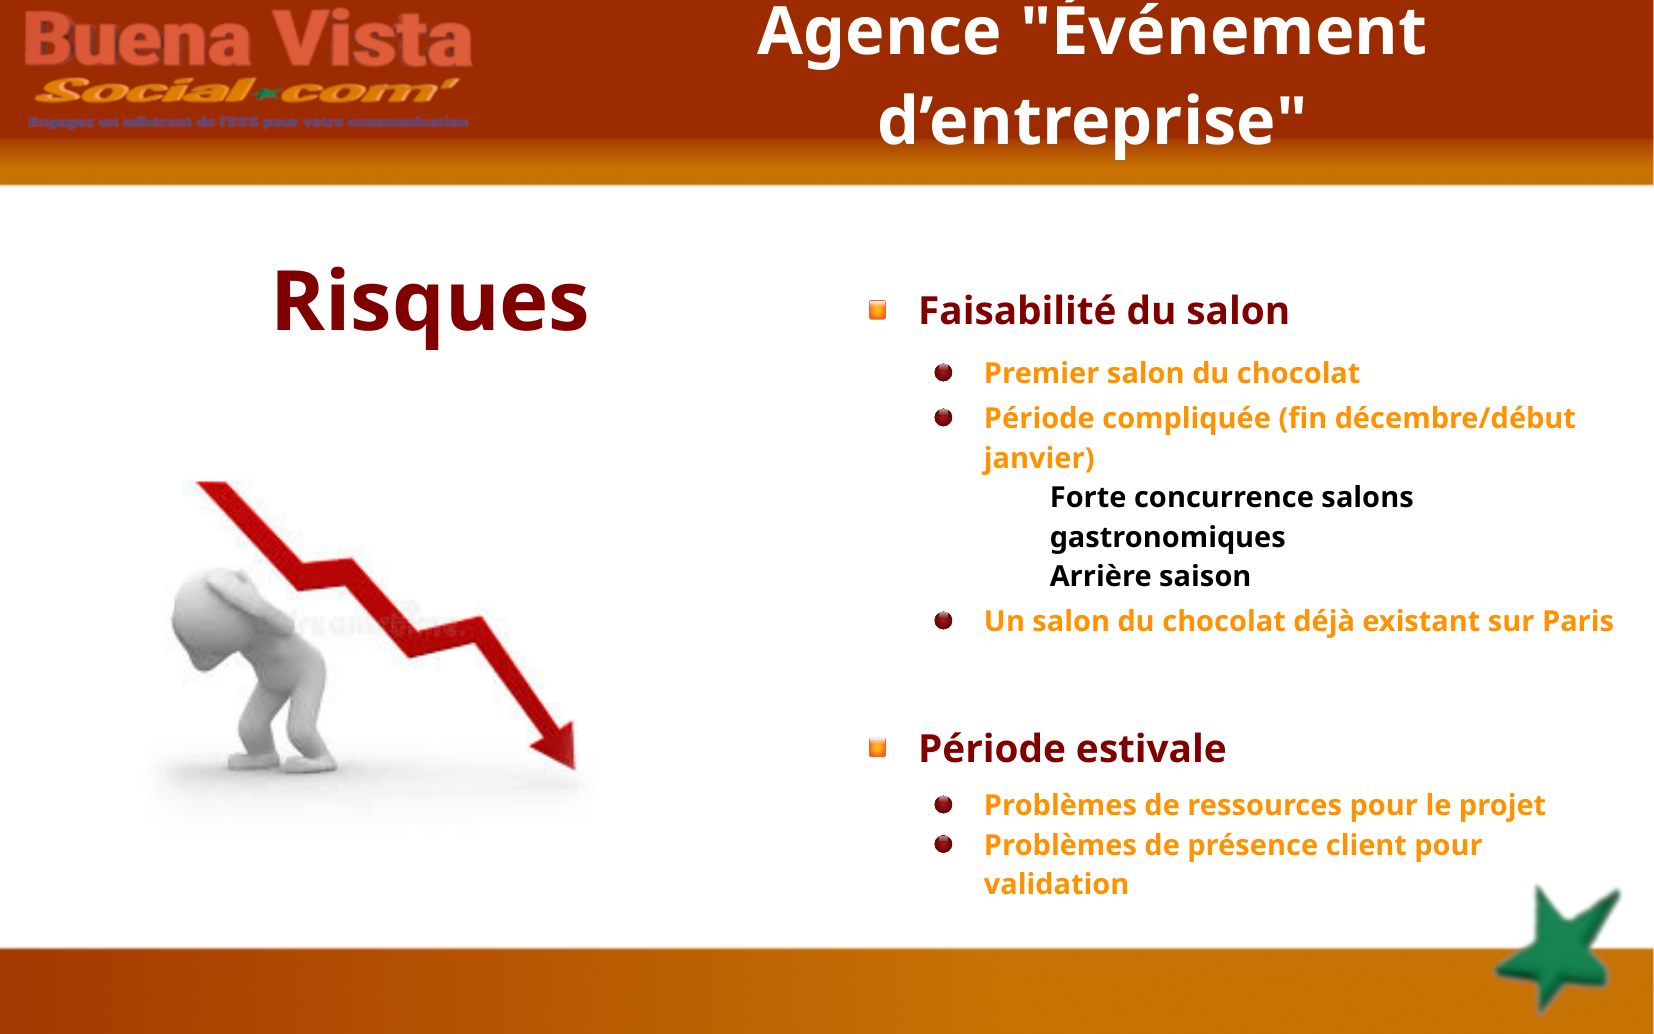

# Agence "Événement d’entreprise"
Risques
Faisabilité du salon
Premier salon du chocolat
Période compliquée (fin décembre/début janvier)
Forte concurrence salons gastronomiques
Arrière saison
Un salon du chocolat déjà existant sur Paris
Période estivale
Problèmes de ressources pour le projet
Problèmes de présence client pour validation